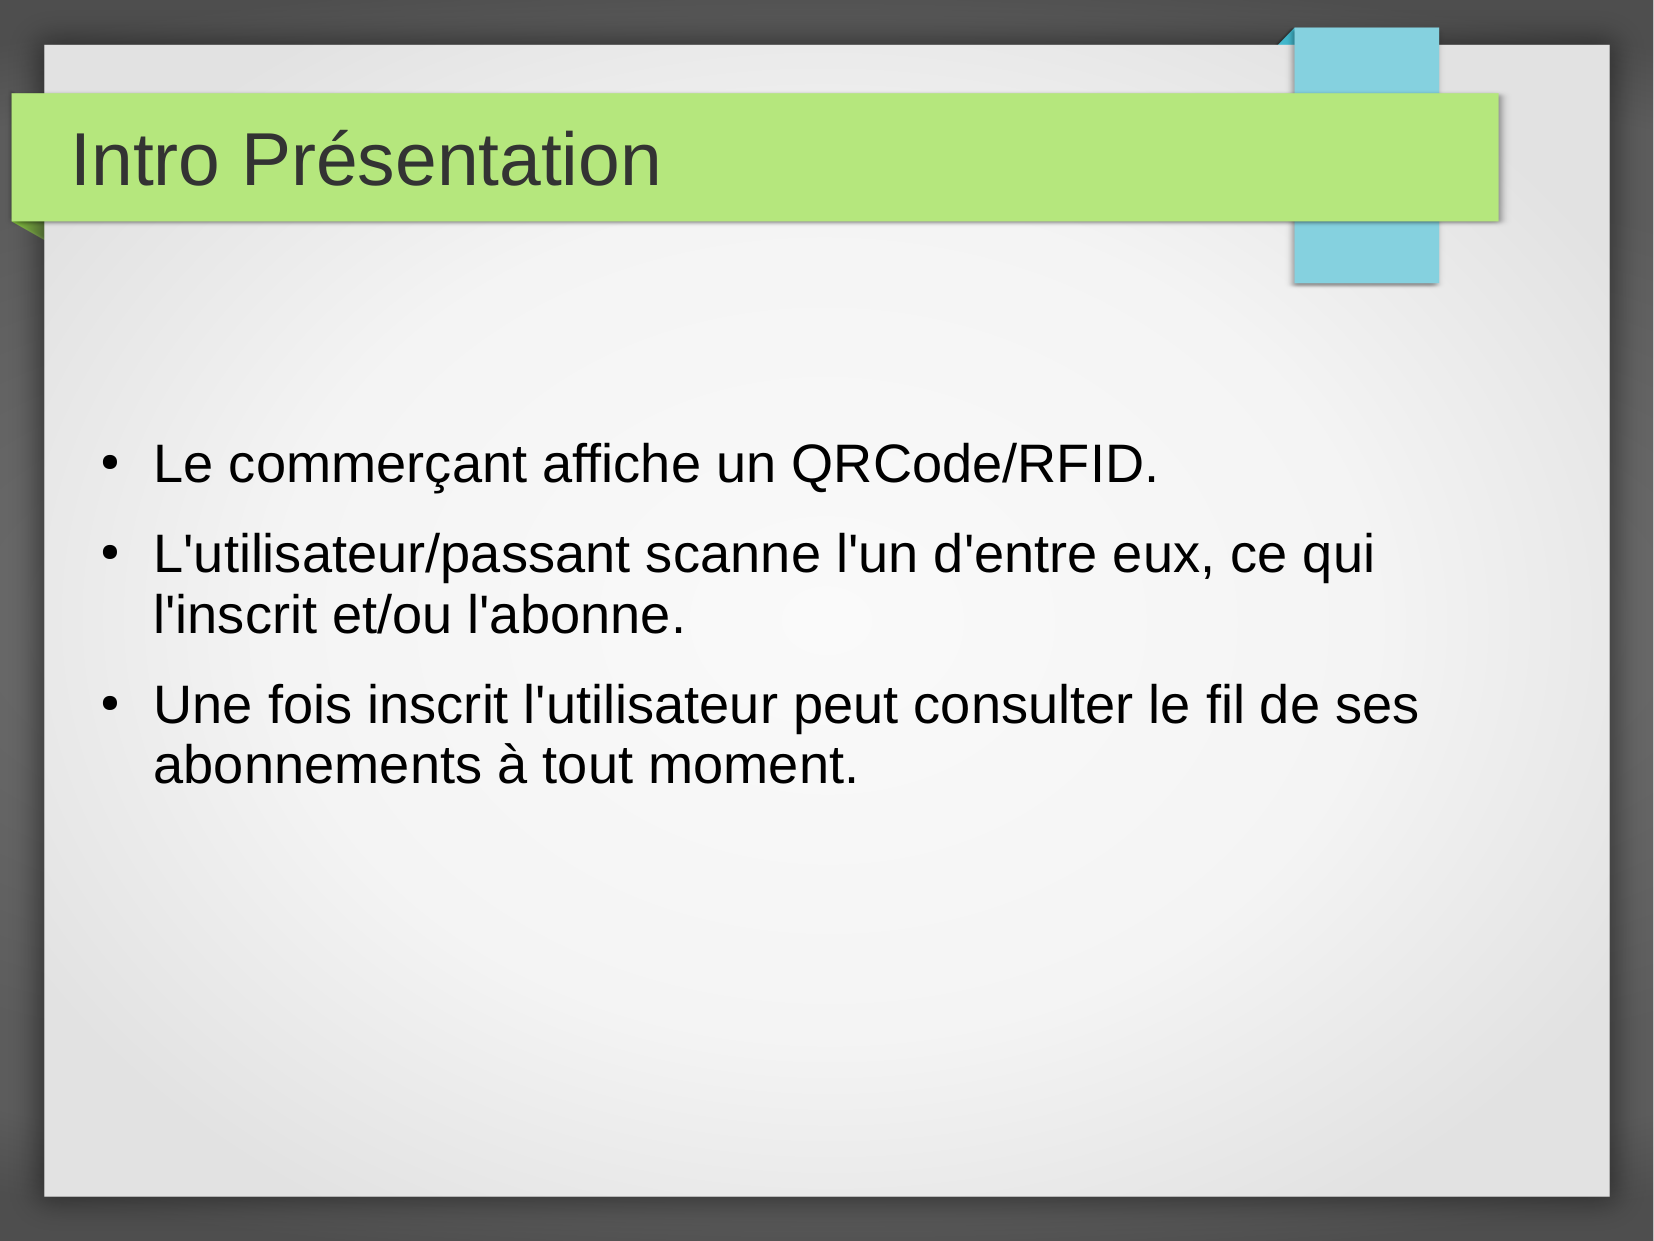

# Intro Présentation
Le commerçant affiche un QRCode/RFID.
L'utilisateur/passant scanne l'un d'entre eux, ce qui l'inscrit et/ou l'abonne.
Une fois inscrit l'utilisateur peut consulter le fil de ses abonnements à tout moment.